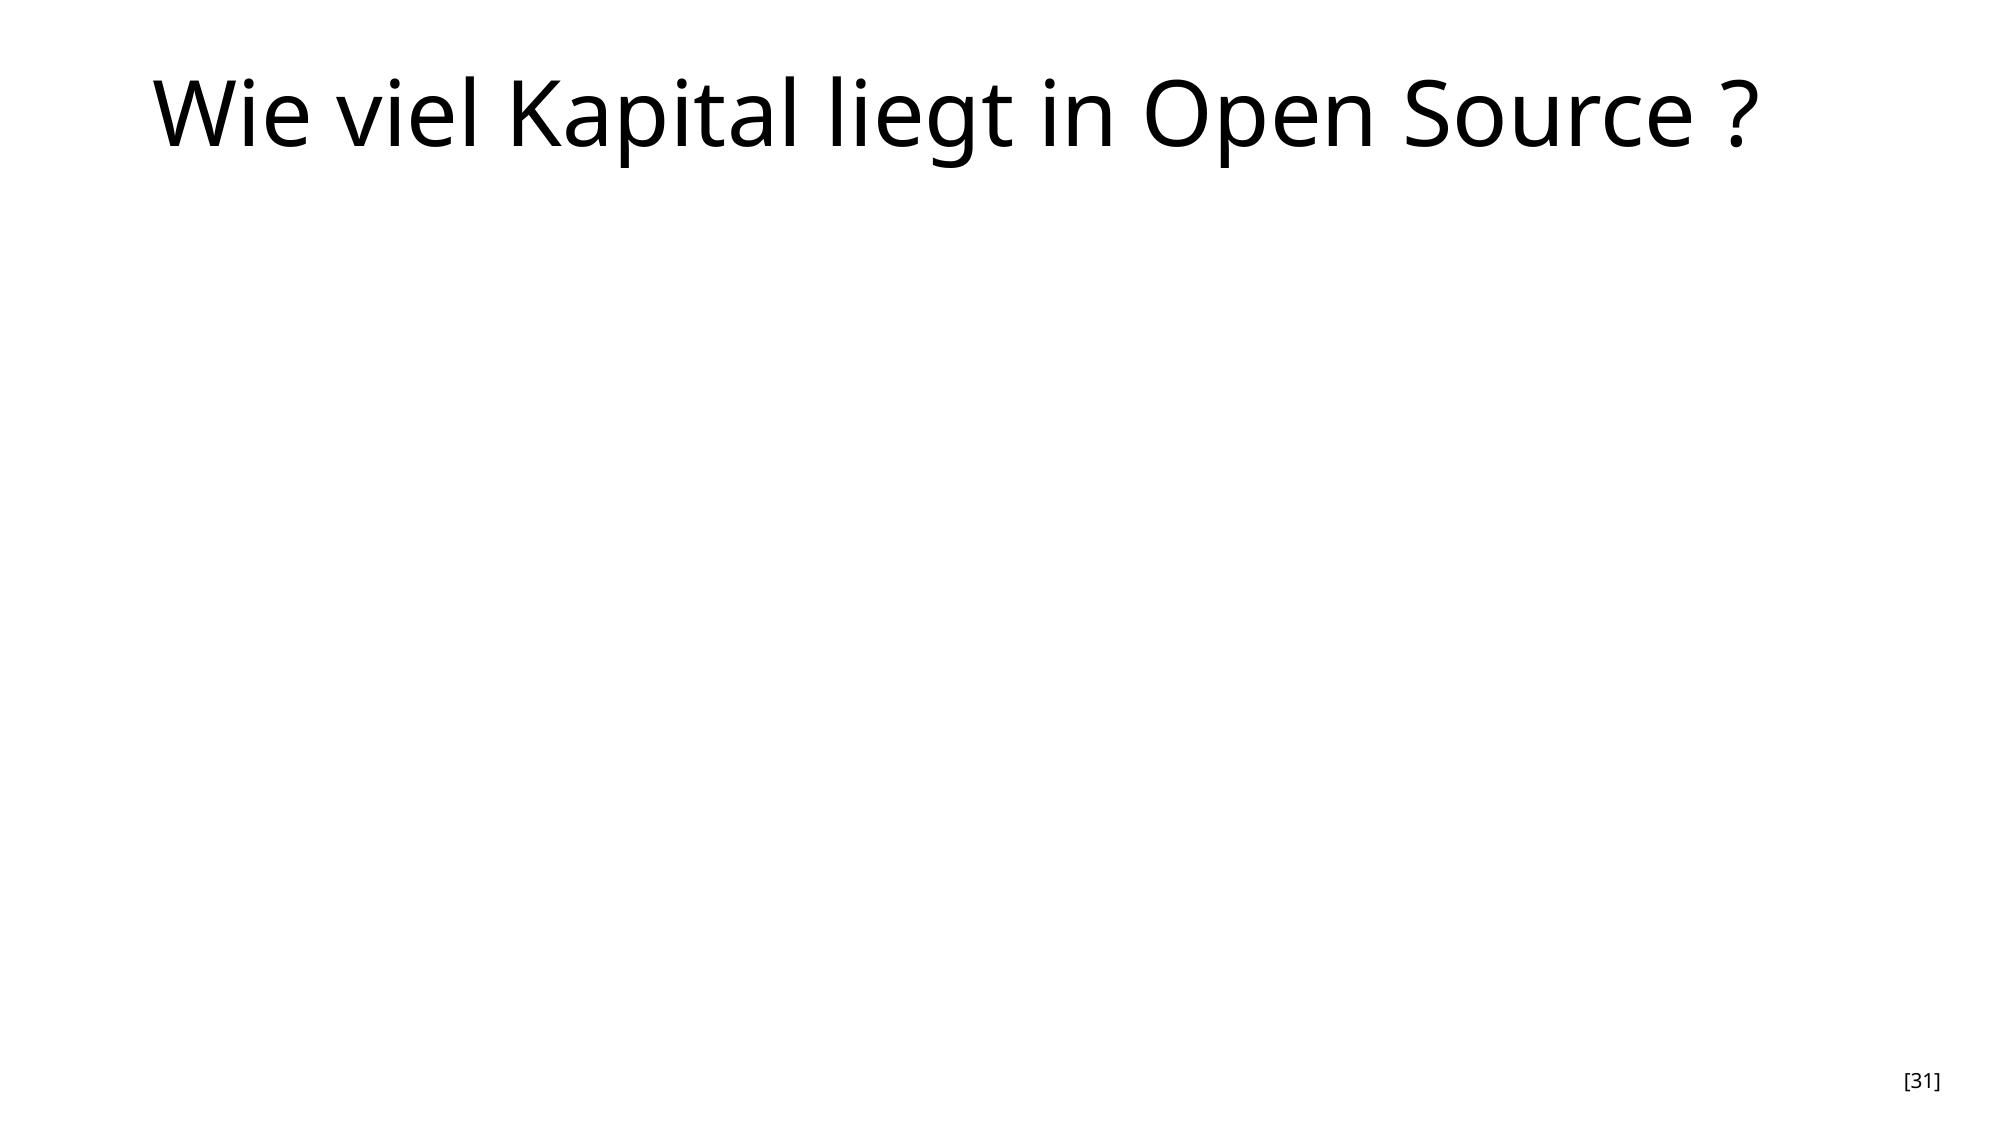

# Wie viel Kapital liegt in Open Source ?
[31]